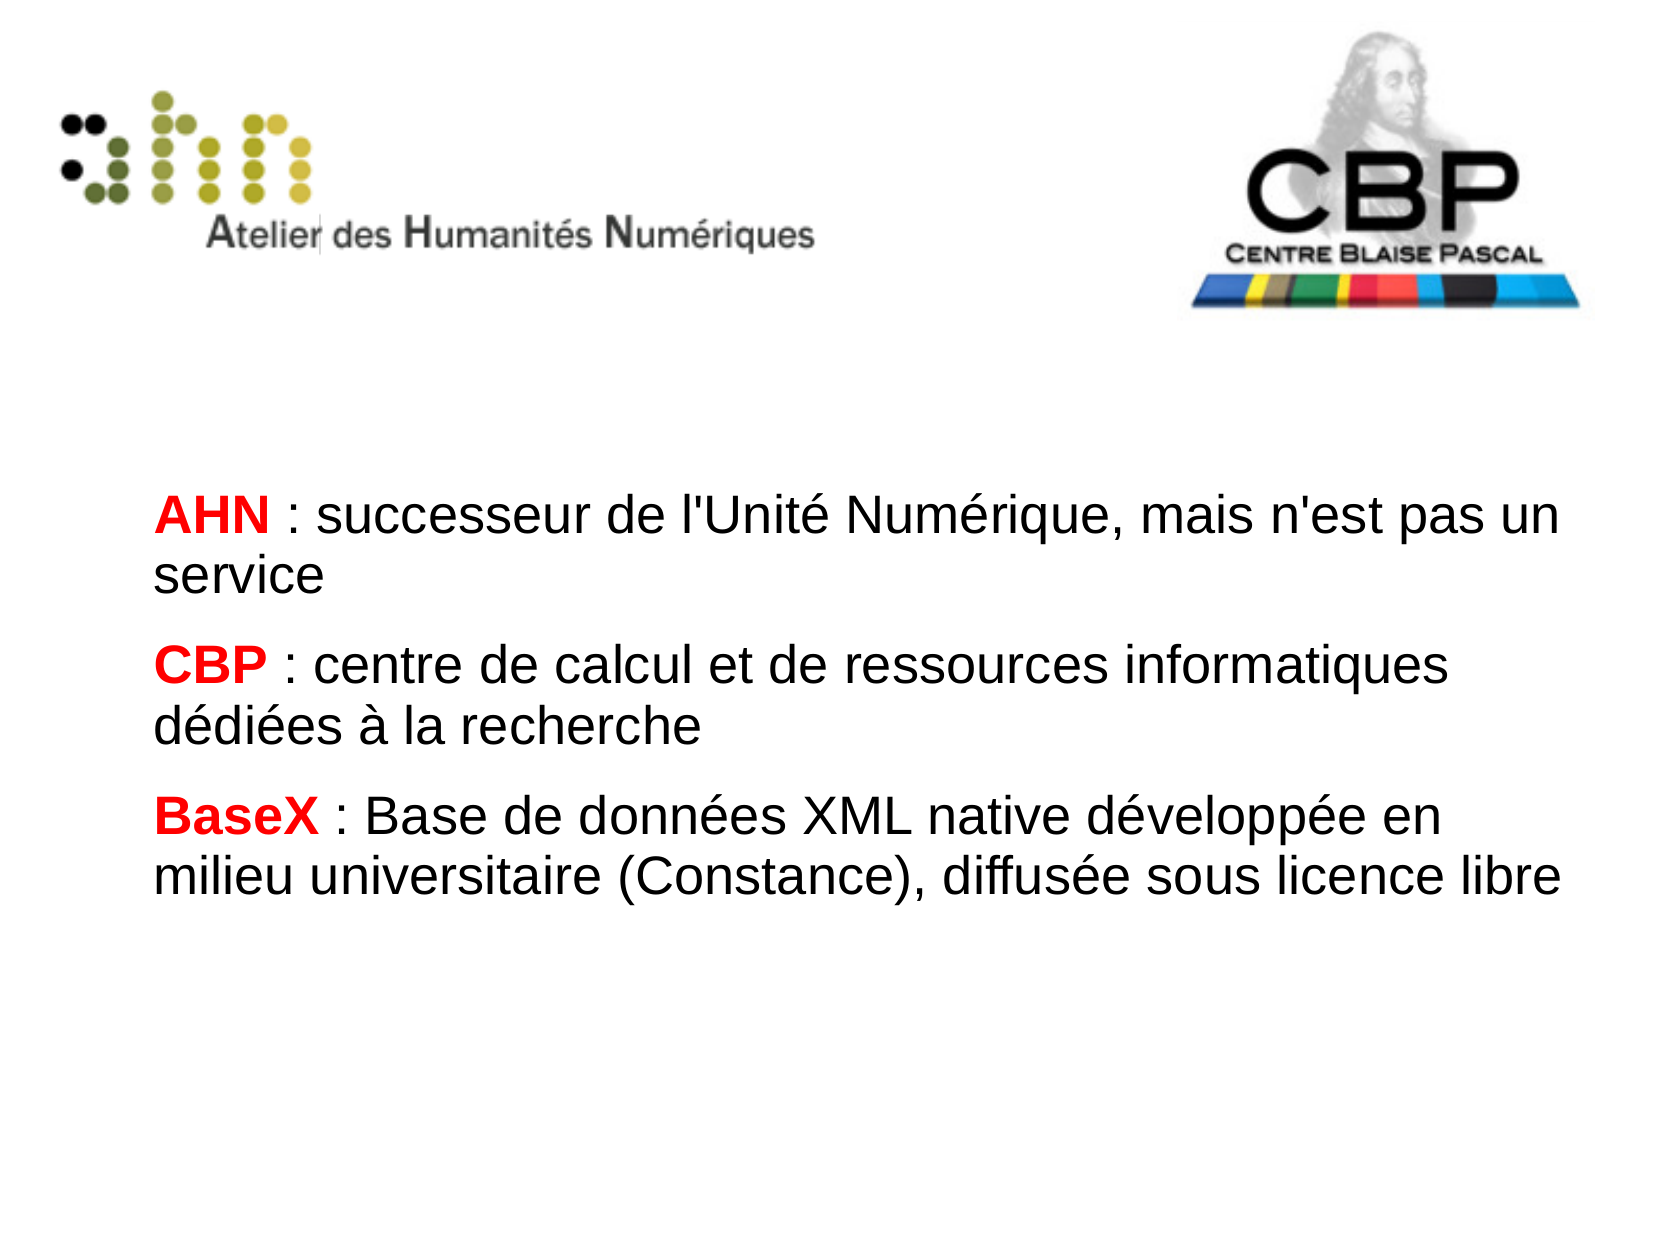

# AHN : successeur de l'Unité Numérique, mais n'est pas un service
CBP : centre de calcul et de ressources informatiques dédiées à la recherche
BaseX : Base de données XML native développée en milieu universitaire (Constance), diffusée sous licence libre